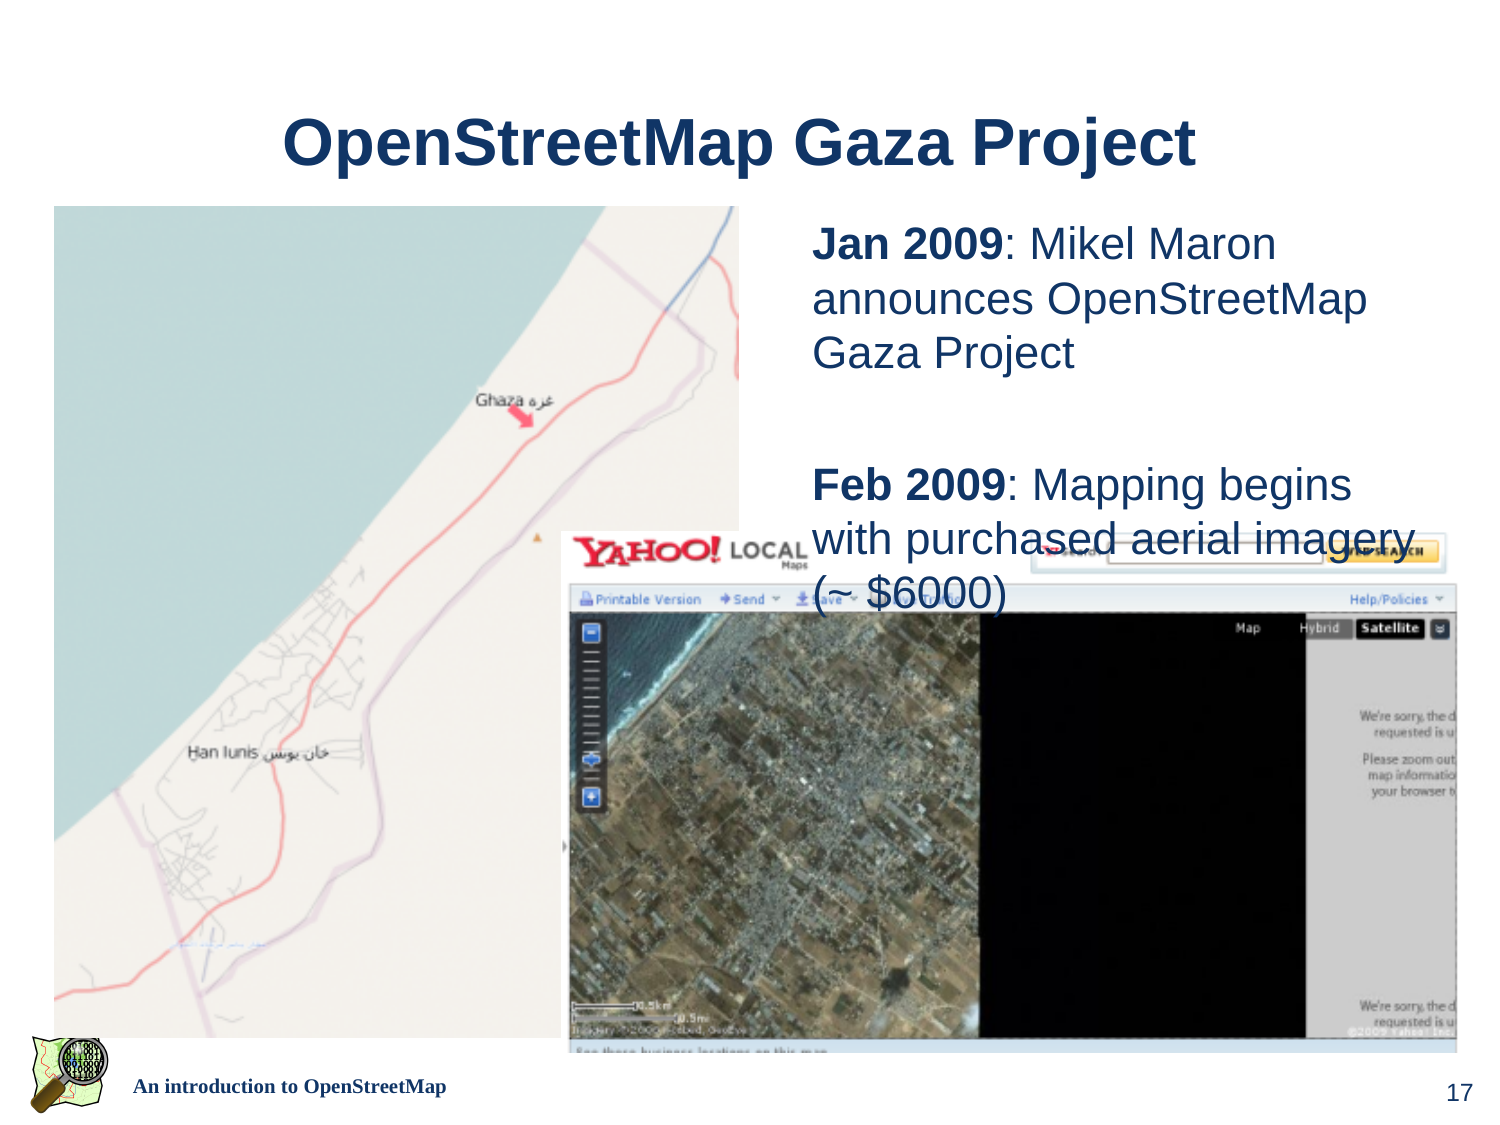

# OpenStreetMap Gaza Project
Jan 2009: Mikel Maron announces OpenStreetMap Gaza Project
Feb 2009: Mapping begins with purchased aerial imagery
(~ $6000)